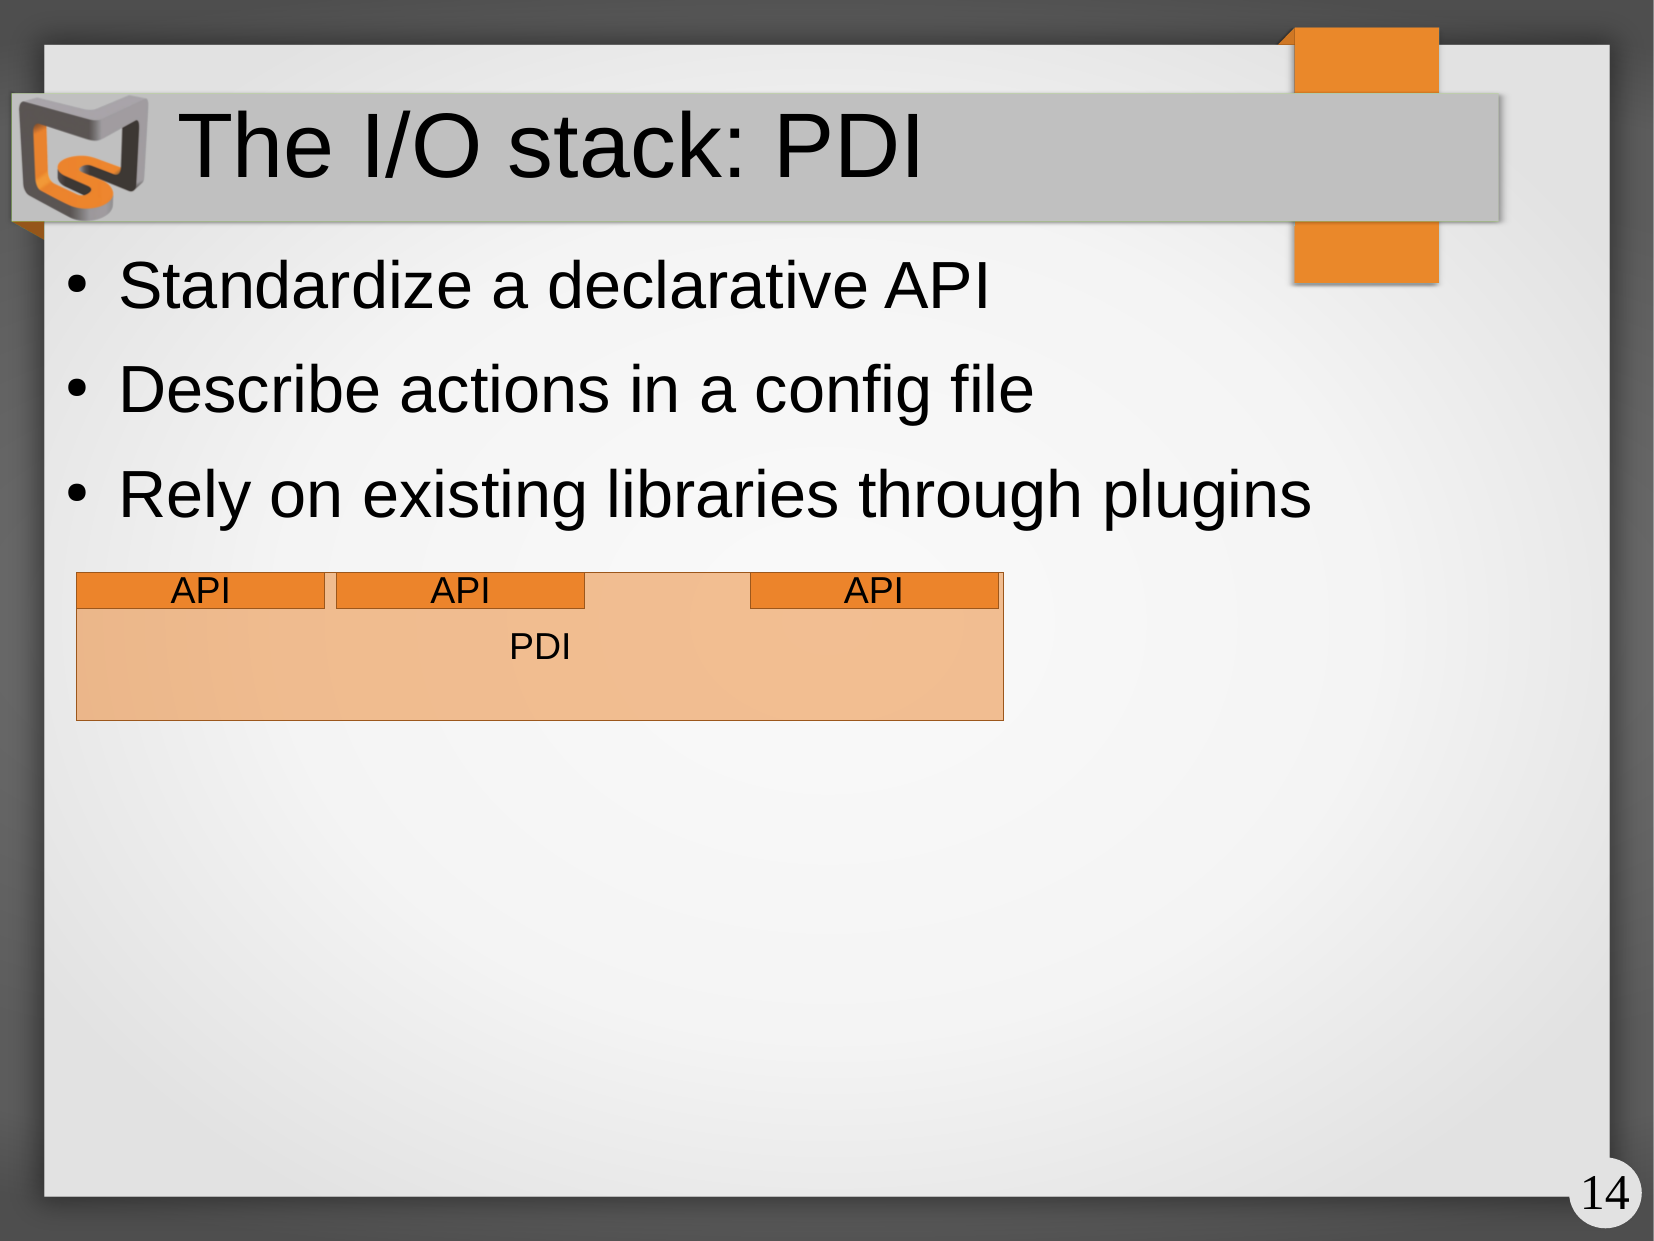

# The I/O stack: PDI
Standardize a declarative API
Describe actions in a config file
Rely on existing libraries through plugins
PDI
API
API
API